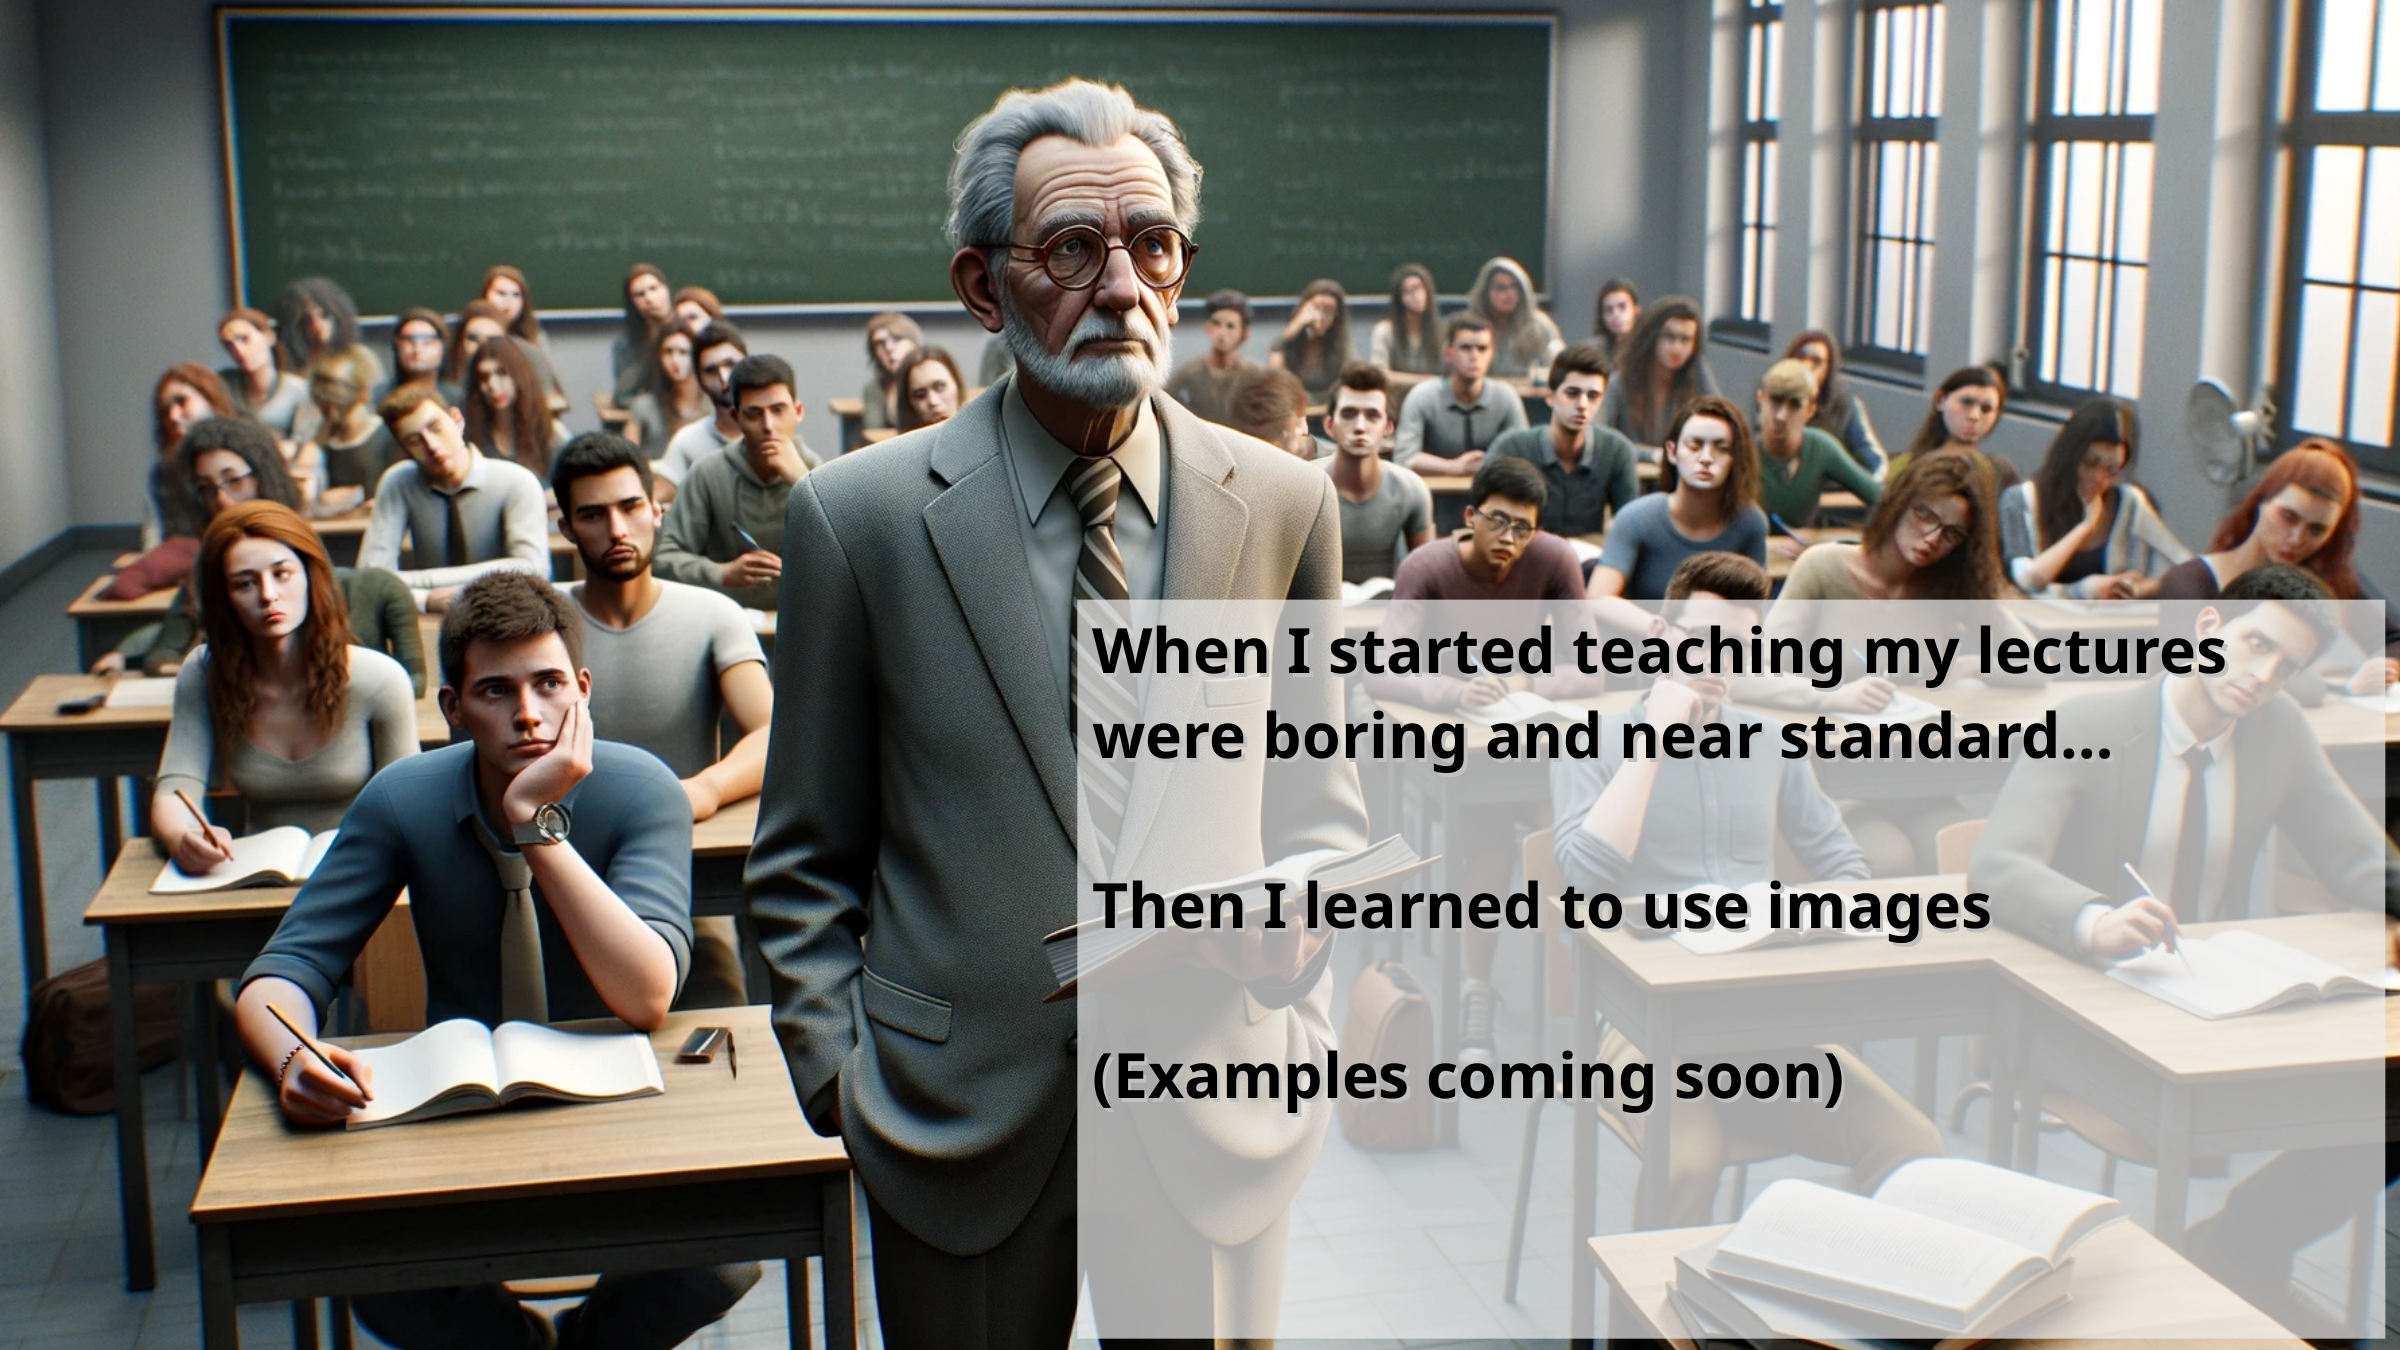

When I started teaching my lectures
were boring and near standard…
Then I learned to use images
(Examples coming soon)